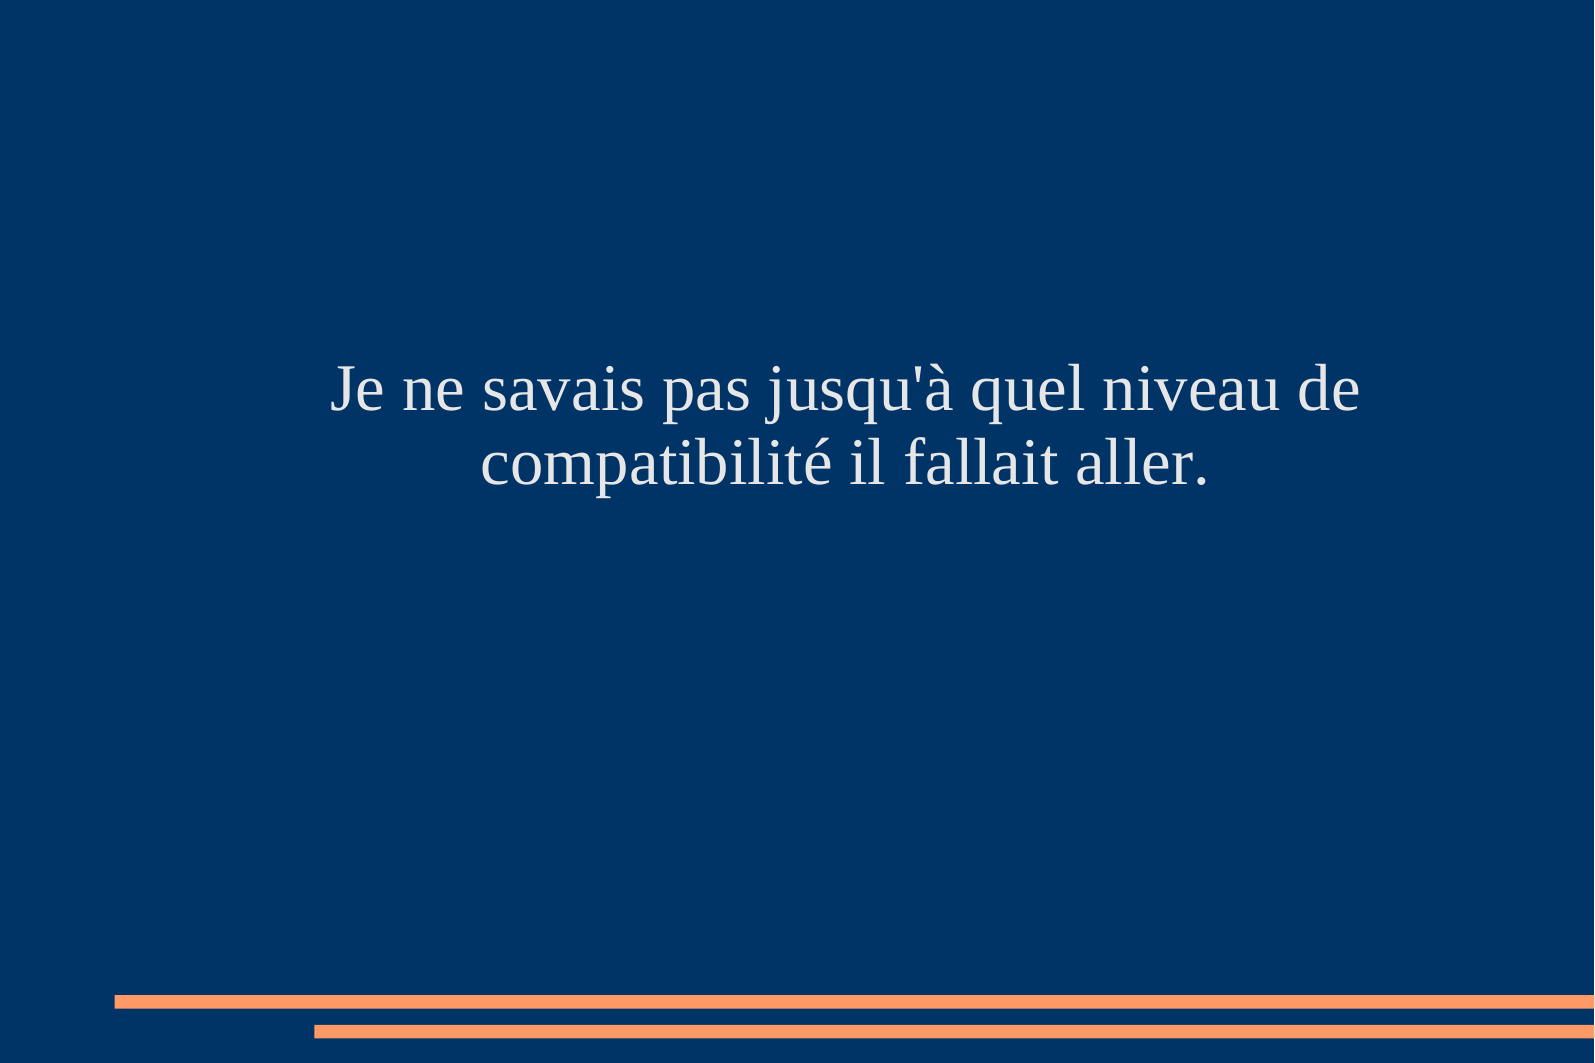

# Je ne savais pas jusqu'à quel niveau de compatibilité il fallait aller.